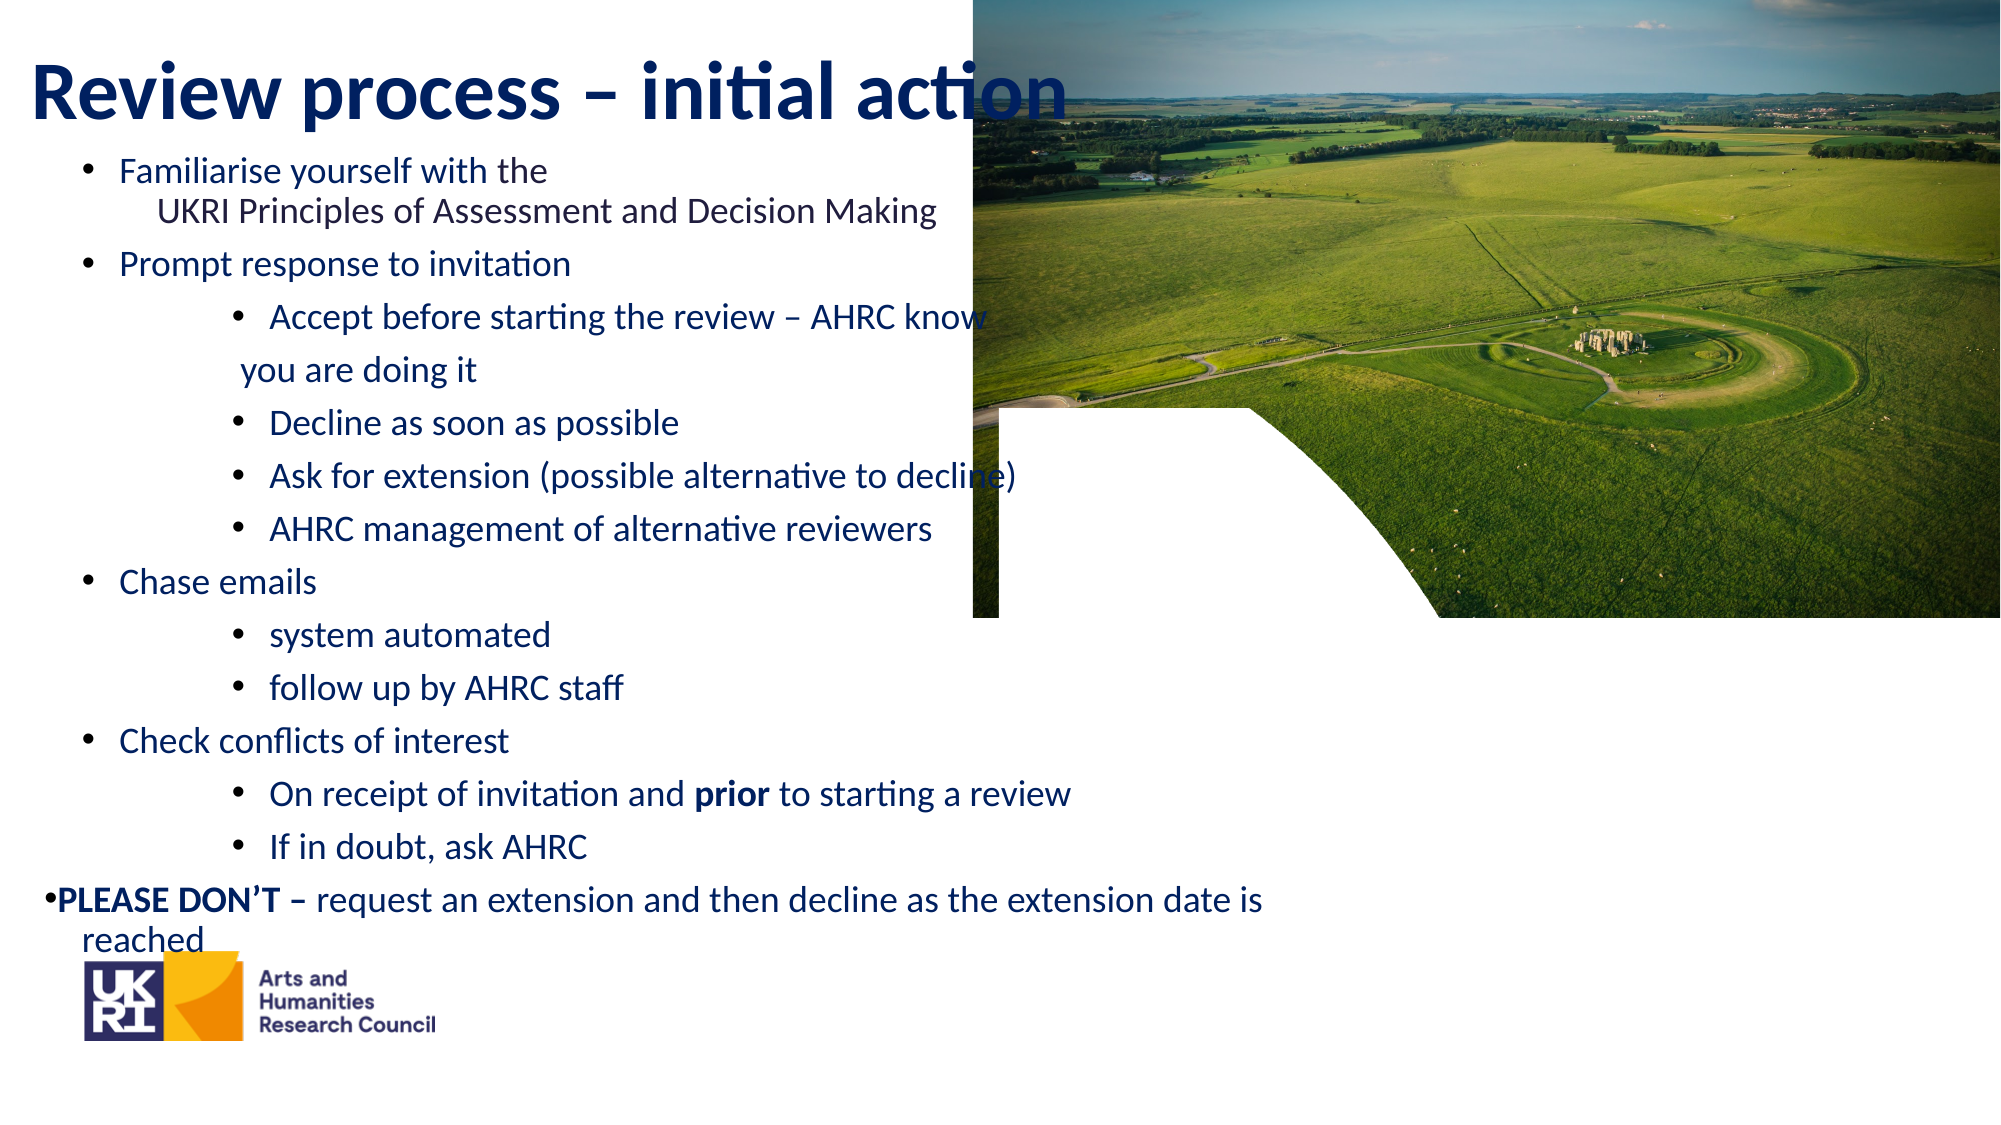

Review process – initial action
Familiarise yourself with the UKRI Principles of Assessment and Decision Making
Prompt response to invitation
Accept before starting the review – AHRC know
 you are doing it
Decline as soon as possible
Ask for extension (possible alternative to decline)
AHRC management of alternative reviewers
Chase emails
system automated
follow up by AHRC staff
Check conflicts of interest
On receipt of invitation and prior to starting a review
If in doubt, ask AHRC
PLEASE DON’T – request an extension and then decline as the extension date is reached